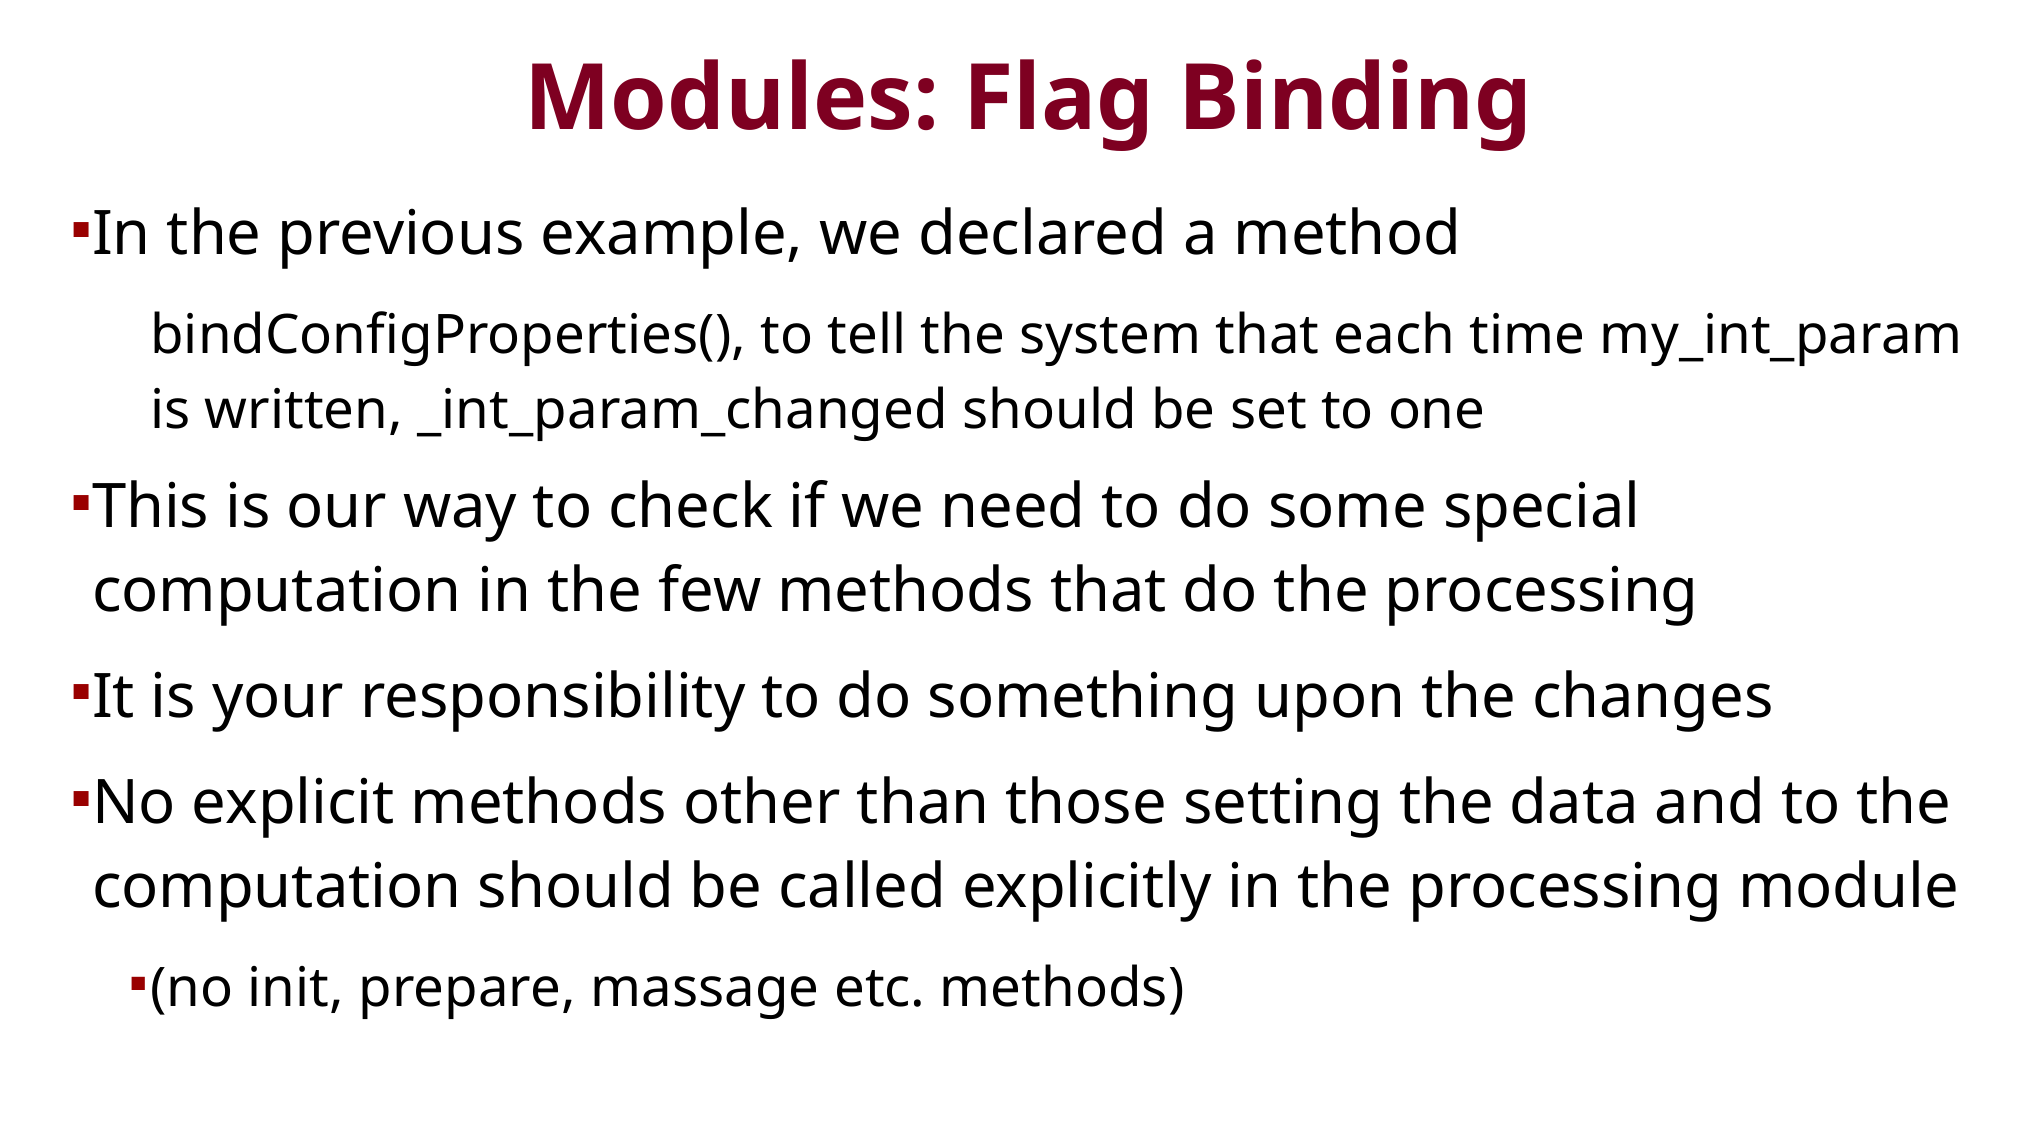

# Modules: Flag Binding
In the previous example, we declared a method
bindConfigProperties(), to tell the system that each time my_int_param is written, _int_param_changed should be set to one
This is our way to check if we need to do some special computation in the few methods that do the processing
It is your responsibility to do something upon the changes
No explicit methods other than those setting the data and to the computation should be called explicitly in the processing module
(no init, prepare, massage etc. methods)